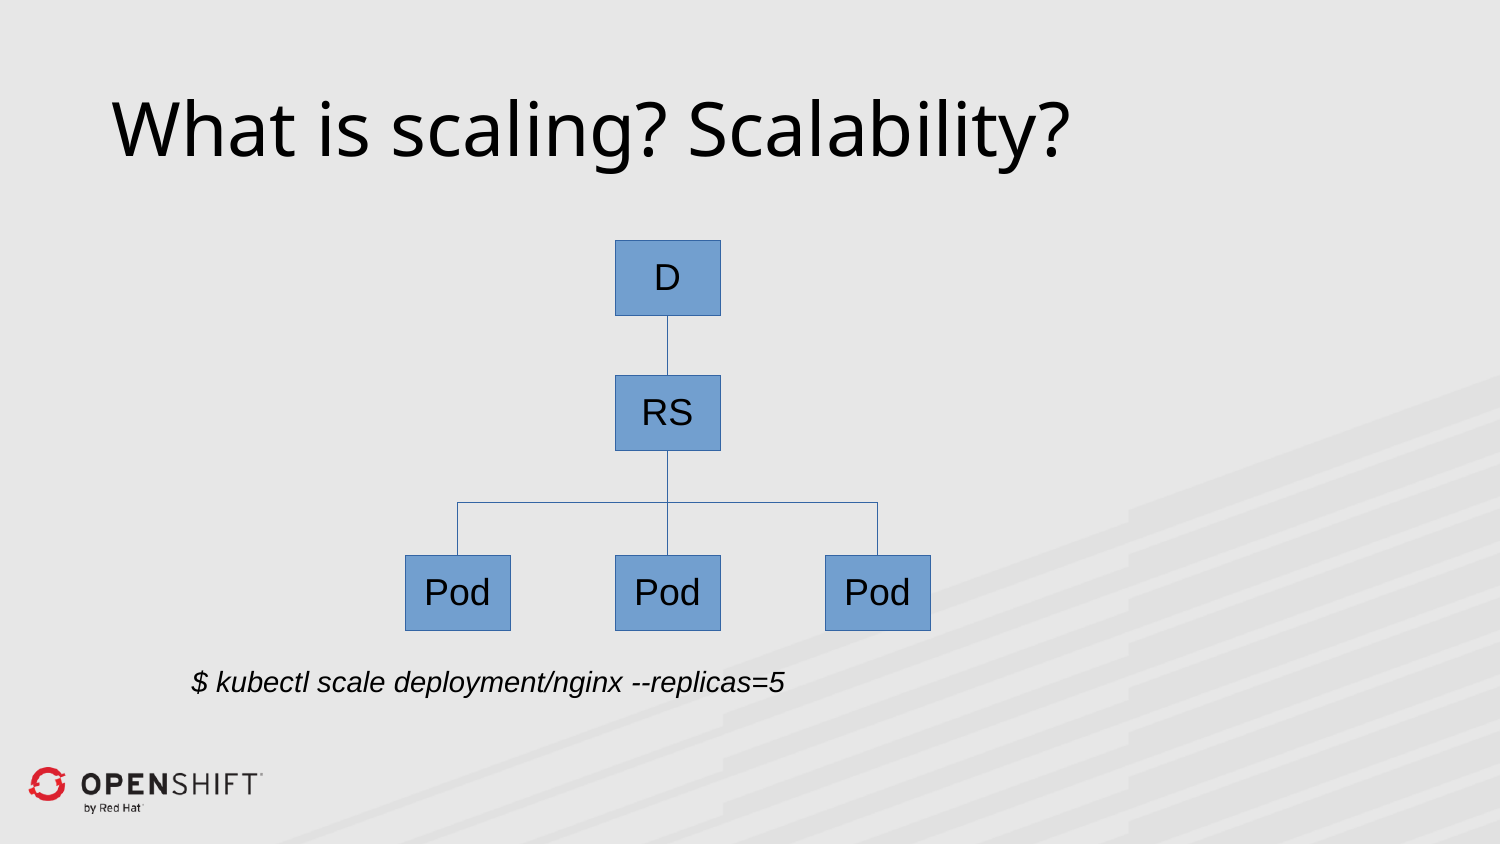

What is scaling? Scalability?
# $ kubectl scale deployment/nginx --replicas=5
D
RS
Pod
Pod
Pod